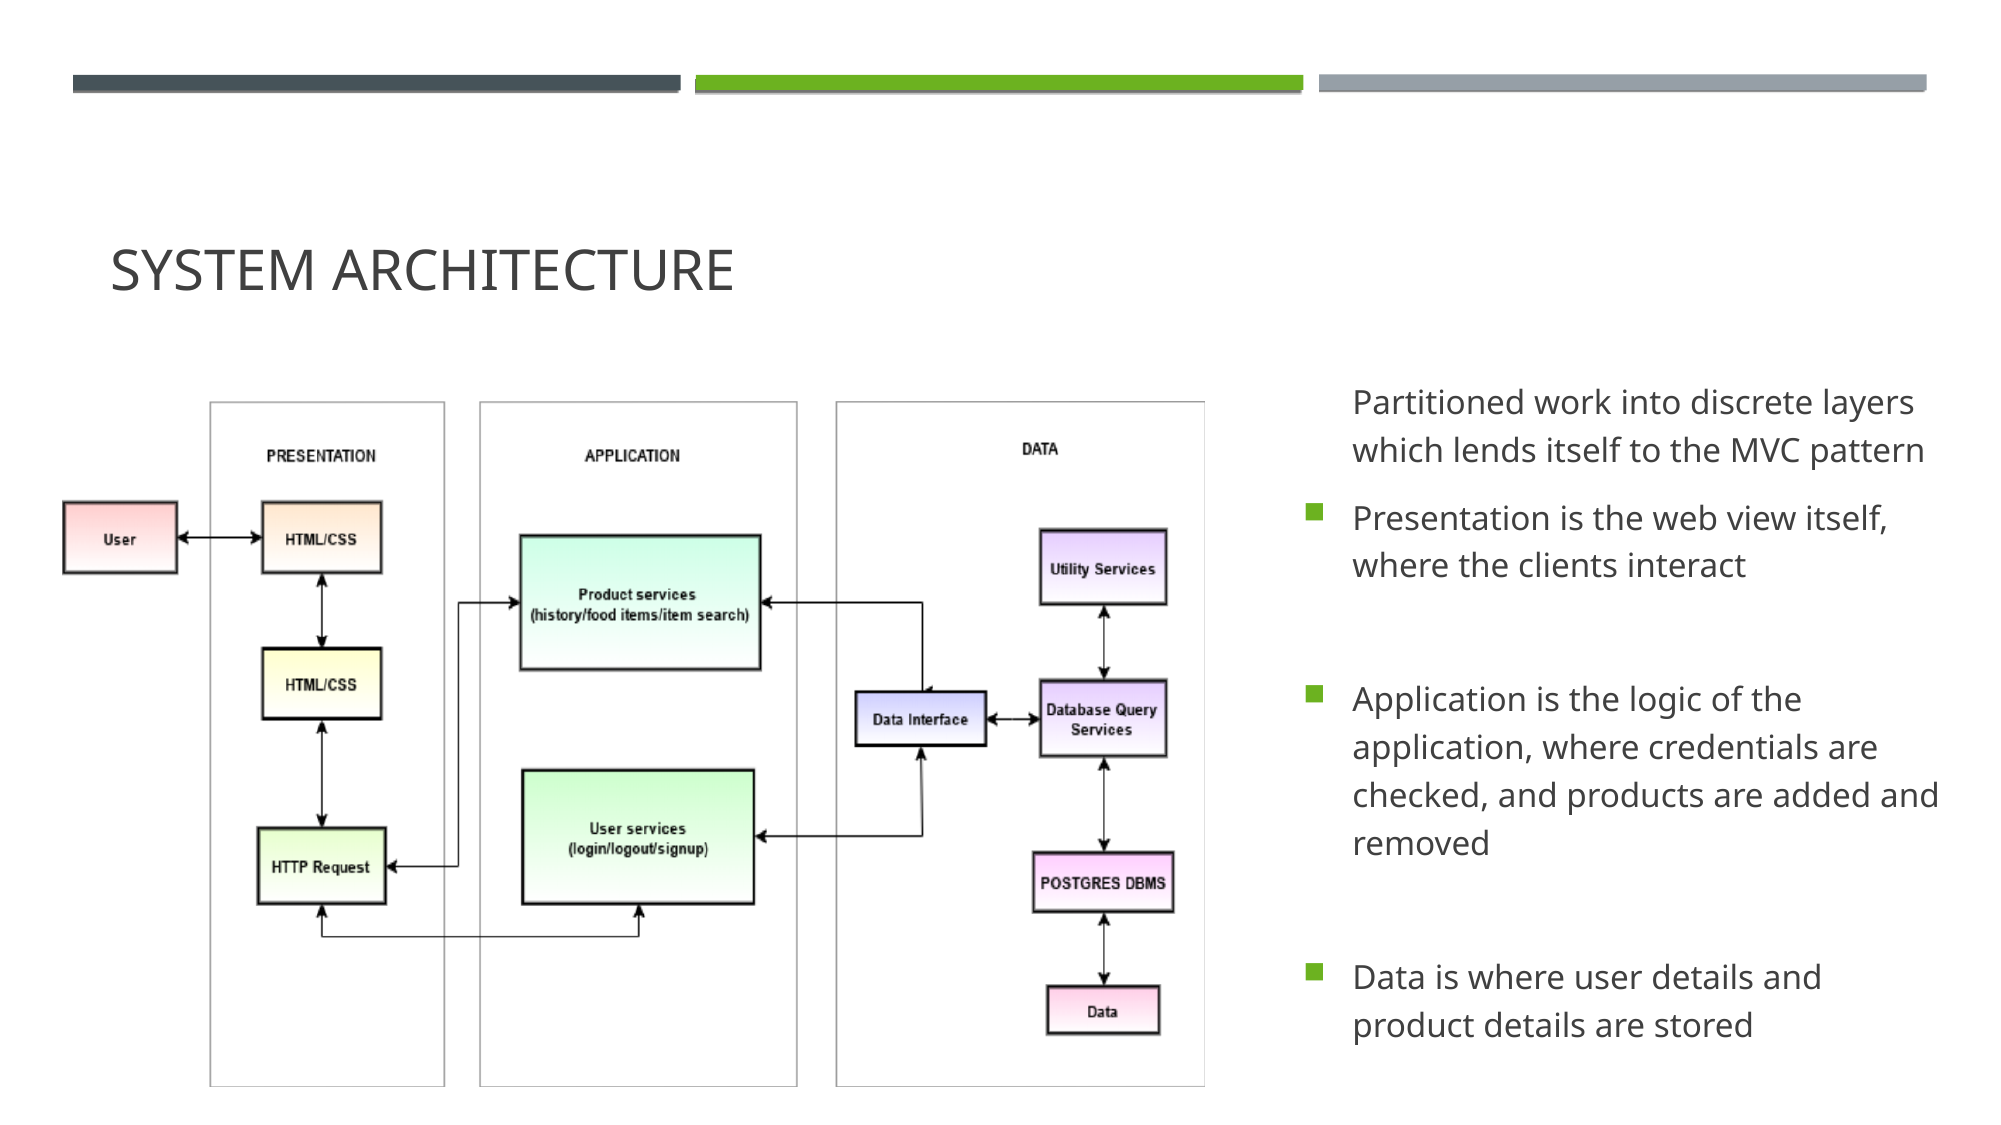

# SYSTEM ARCHITECTURE
Partitioned work into discrete layers which lends itself to the MVC pattern
Presentation is the web view itself, where the clients interact
Application is the logic of the application, where credentials are checked, and products are added and removed
Data is where user details and product details are stored